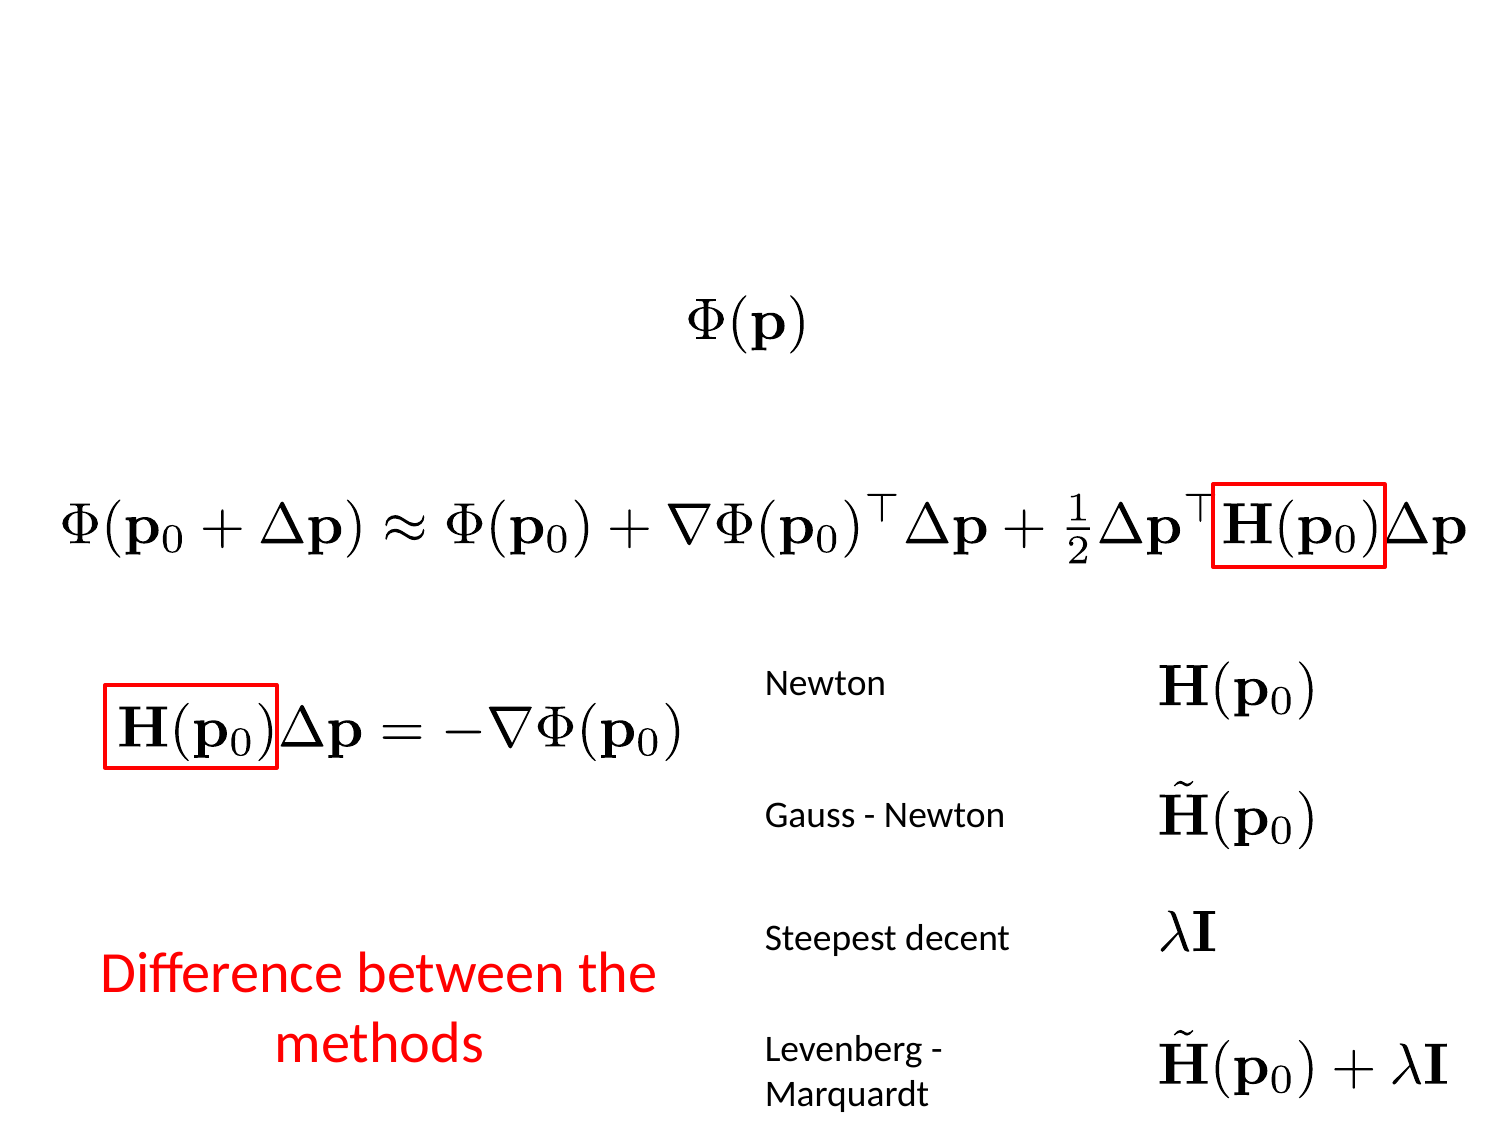

Newton
Gauss - Newton
Steepest decent
Difference between the methods
Levenberg - Marquardt